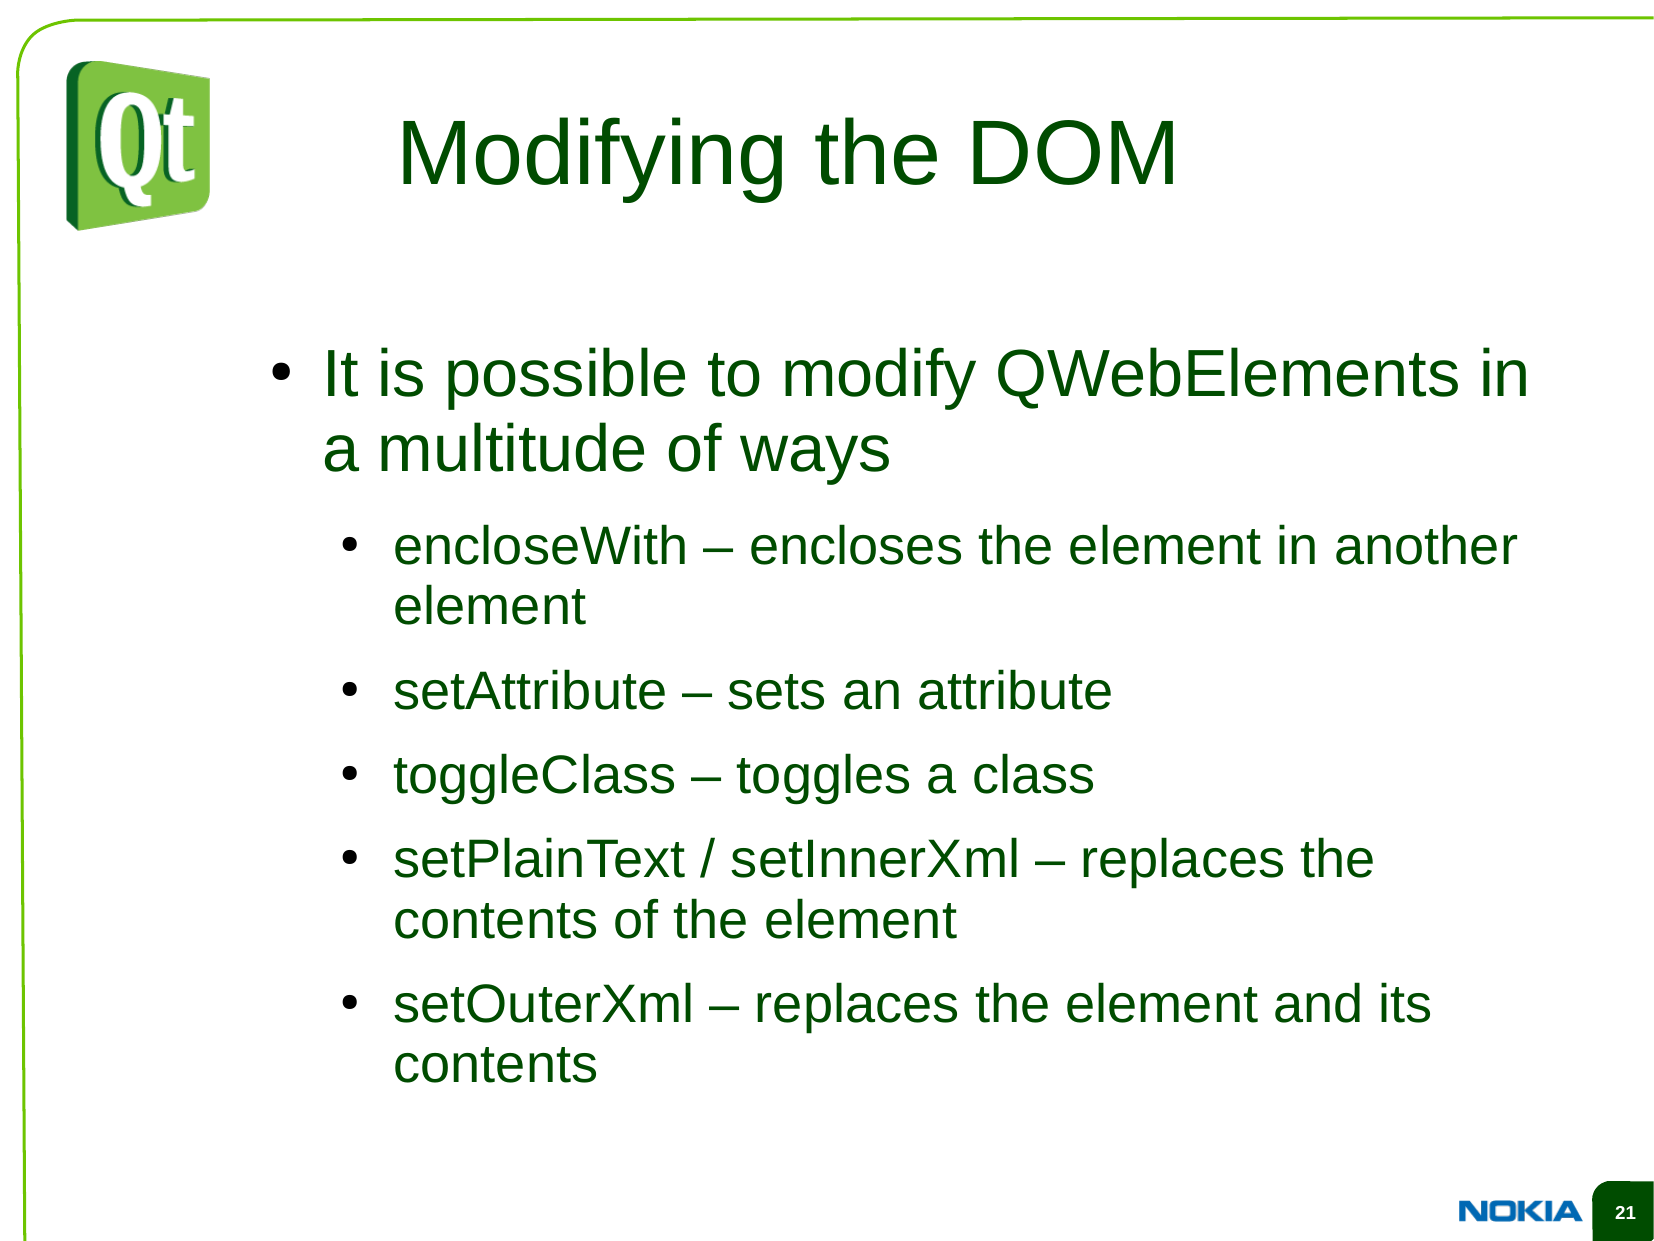

# Modifying the DOM
It is possible to modify QWebElements in a multitude of ways
encloseWith – encloses the element in another element
setAttribute – sets an attribute
toggleClass – toggles a class
setPlainText / setInnerXml – replaces the contents of the element
setOuterXml – replaces the element and its contents